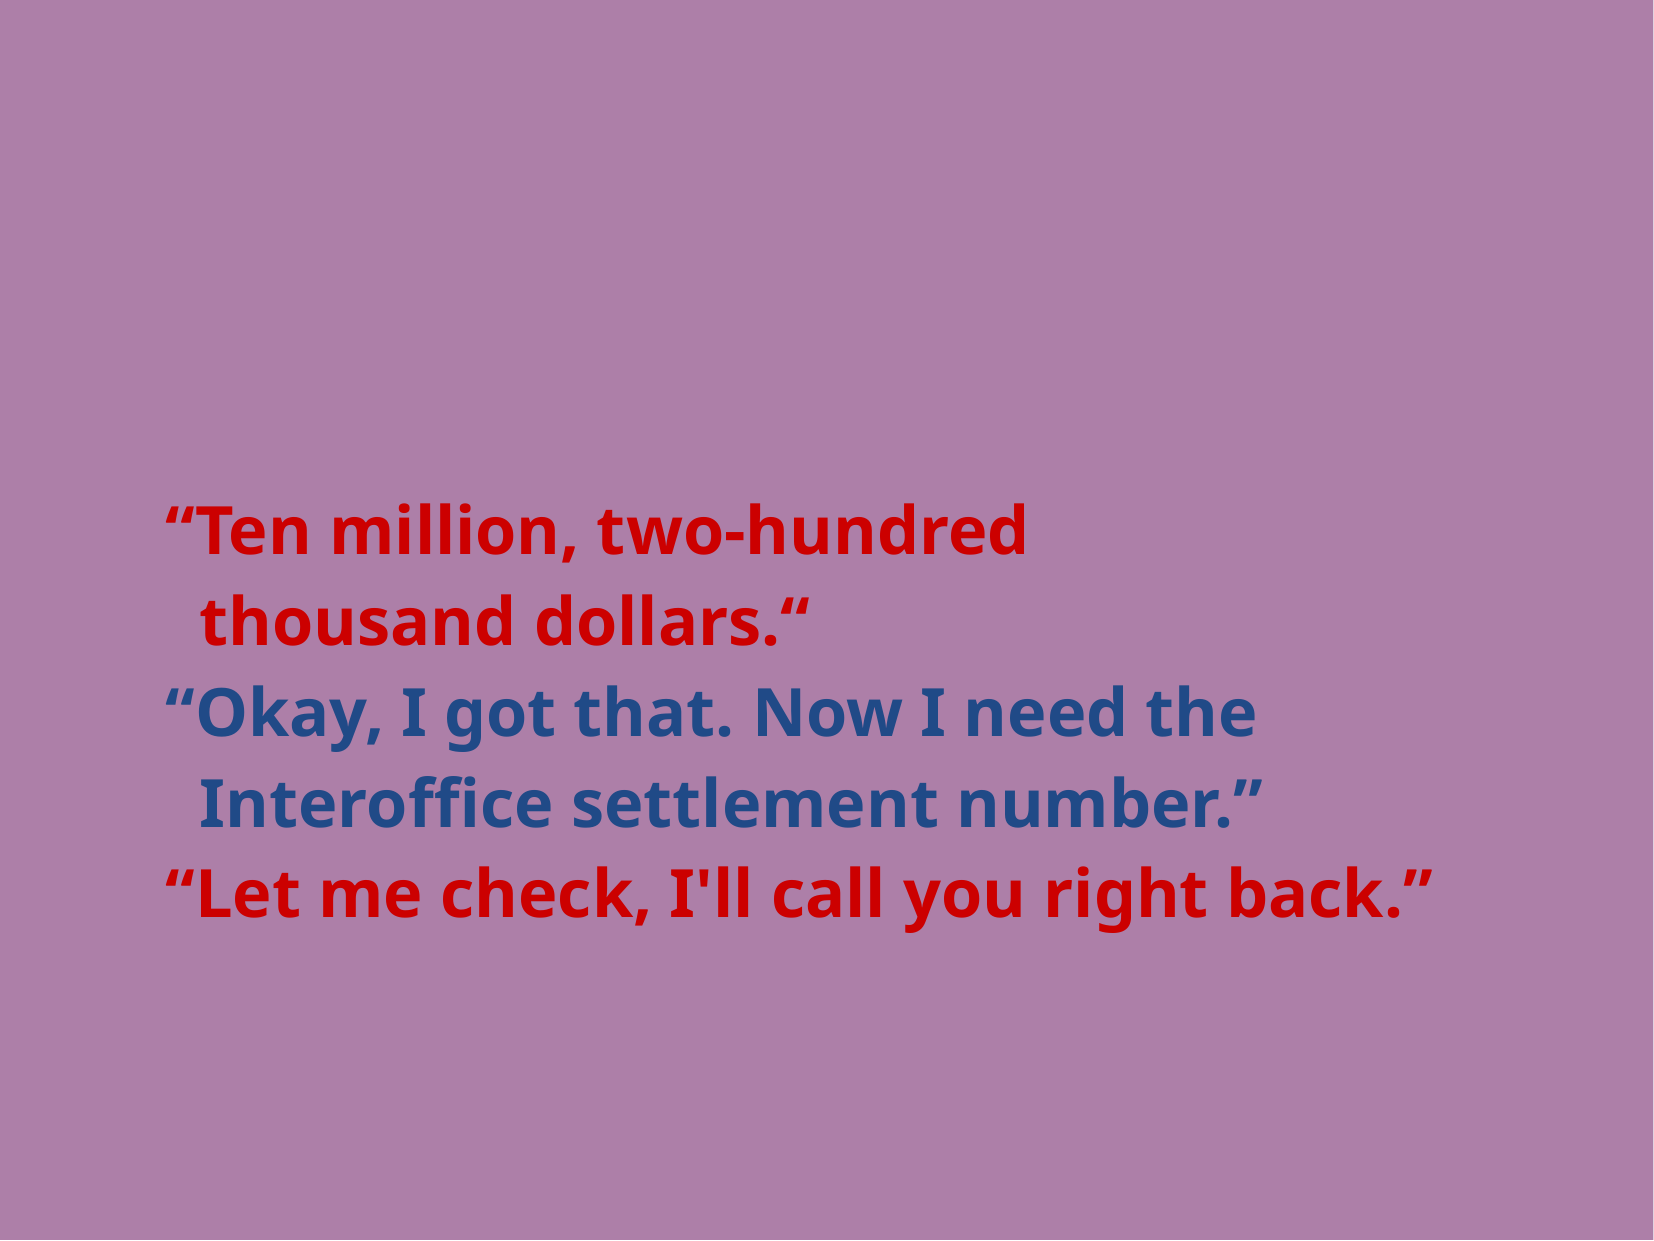

# “Ten million, two-hundred
 thousand dollars.“
“Okay, I got that. Now I need the
 Interoffice settlement number.”
“Let me check, I'll call you right back.”